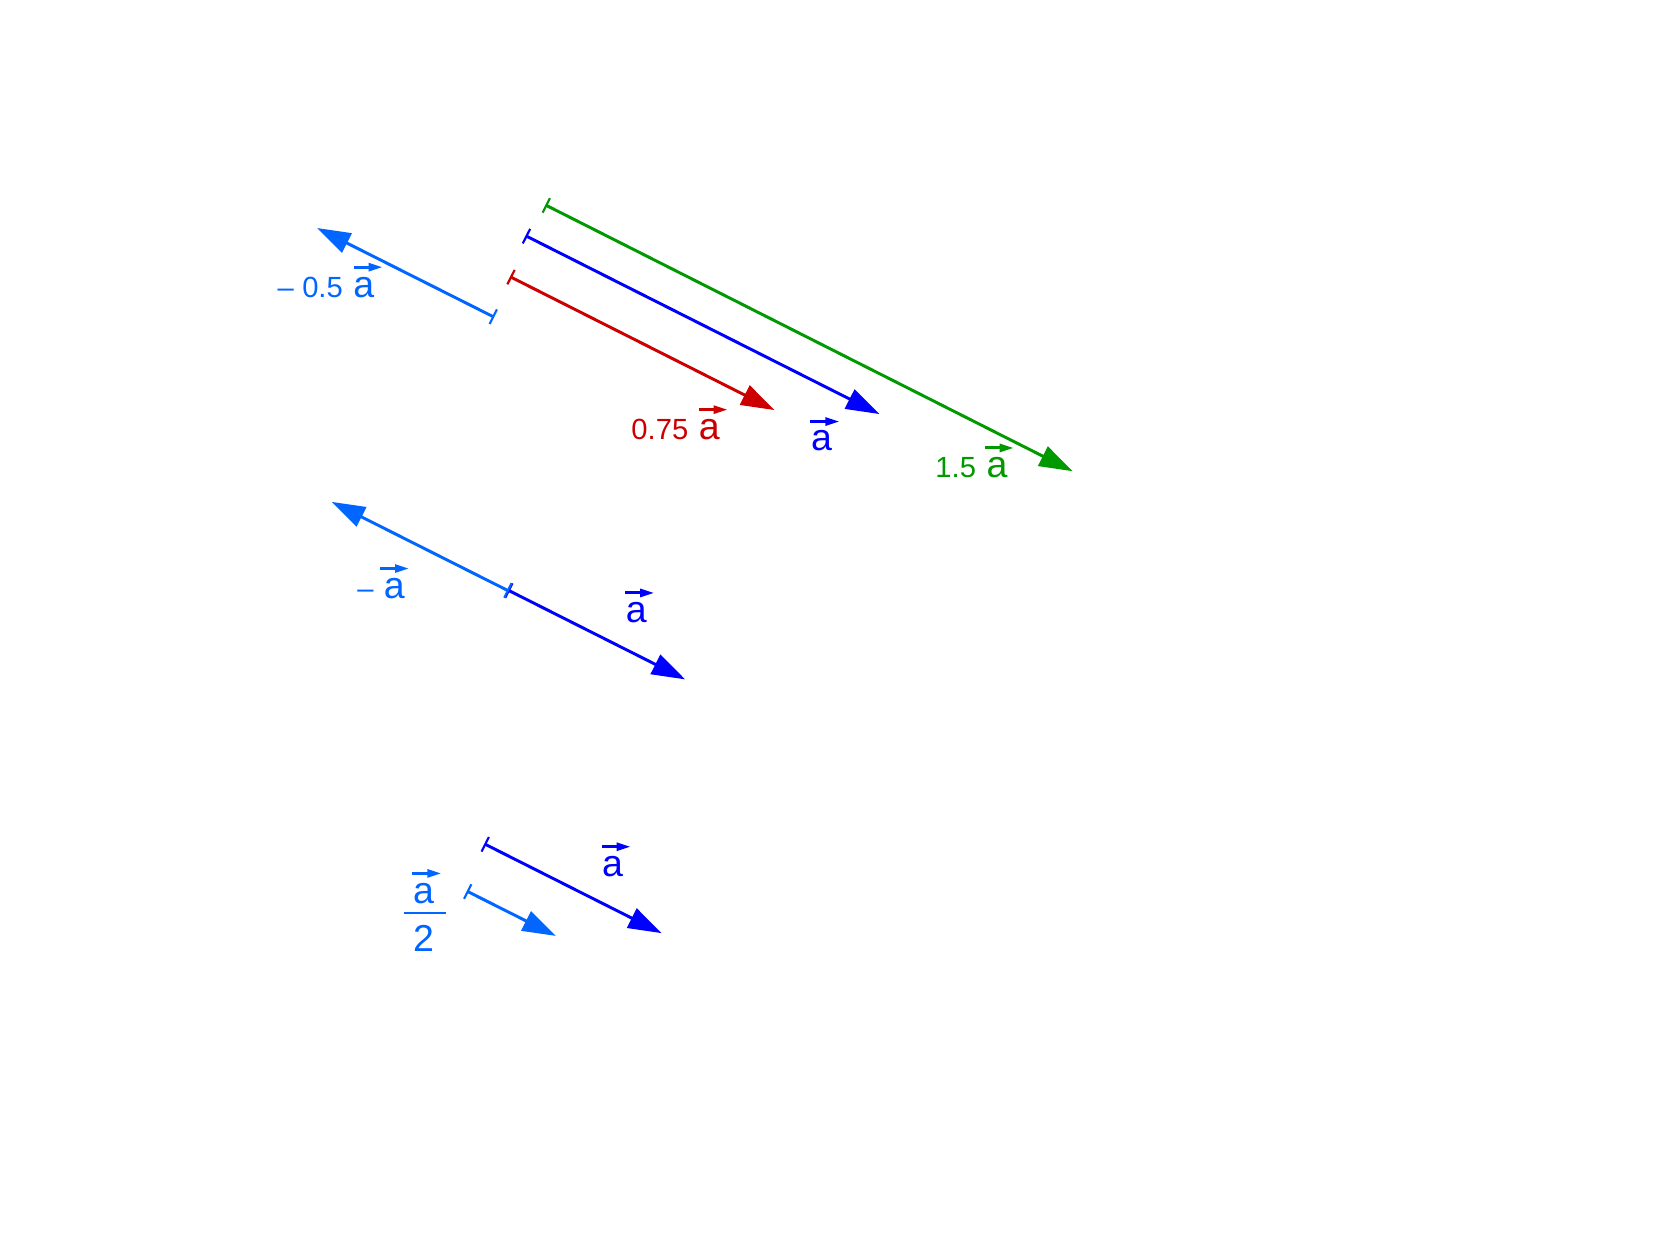

– 0.5 a
0.75 a
a
1.5 a
– a
a
a
a
2